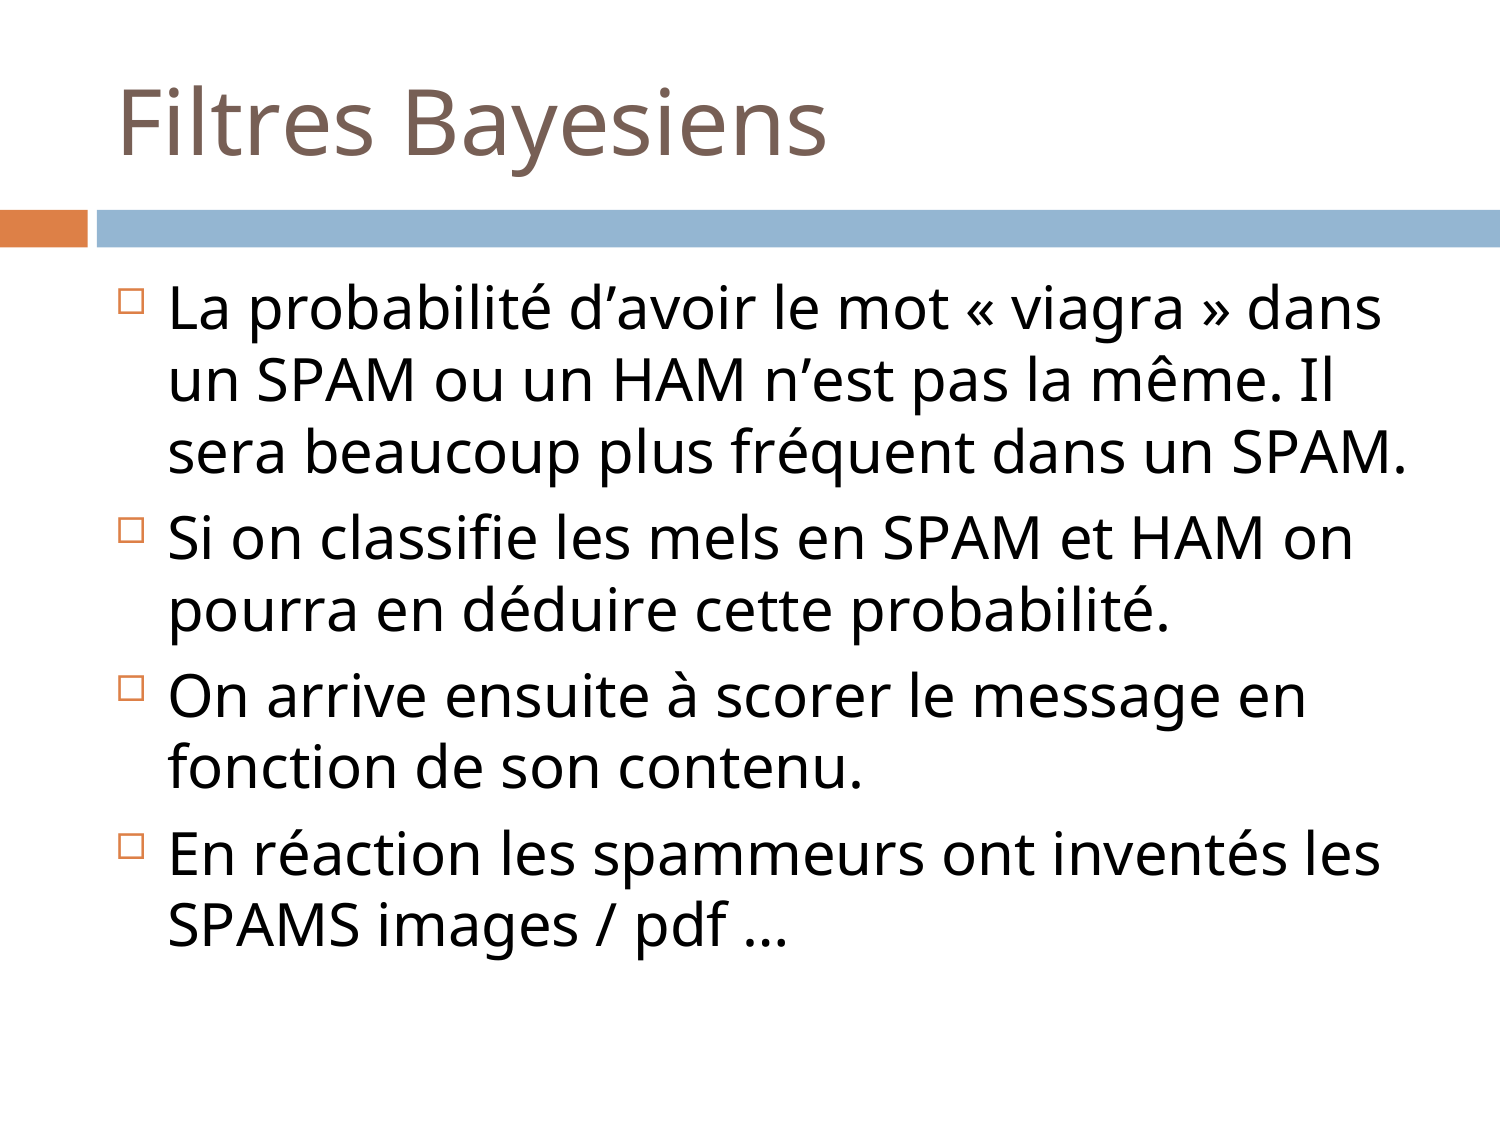

# Filtres Bayesiens
La probabilité d’avoir le mot « viagra » dans un SPAM ou un HAM n’est pas la même. Il sera beaucoup plus fréquent dans un SPAM.
Si on classifie les mels en SPAM et HAM on pourra en déduire cette probabilité.
On arrive ensuite à scorer le message en fonction de son contenu.
En réaction les spammeurs ont inventés les SPAMS images / pdf …